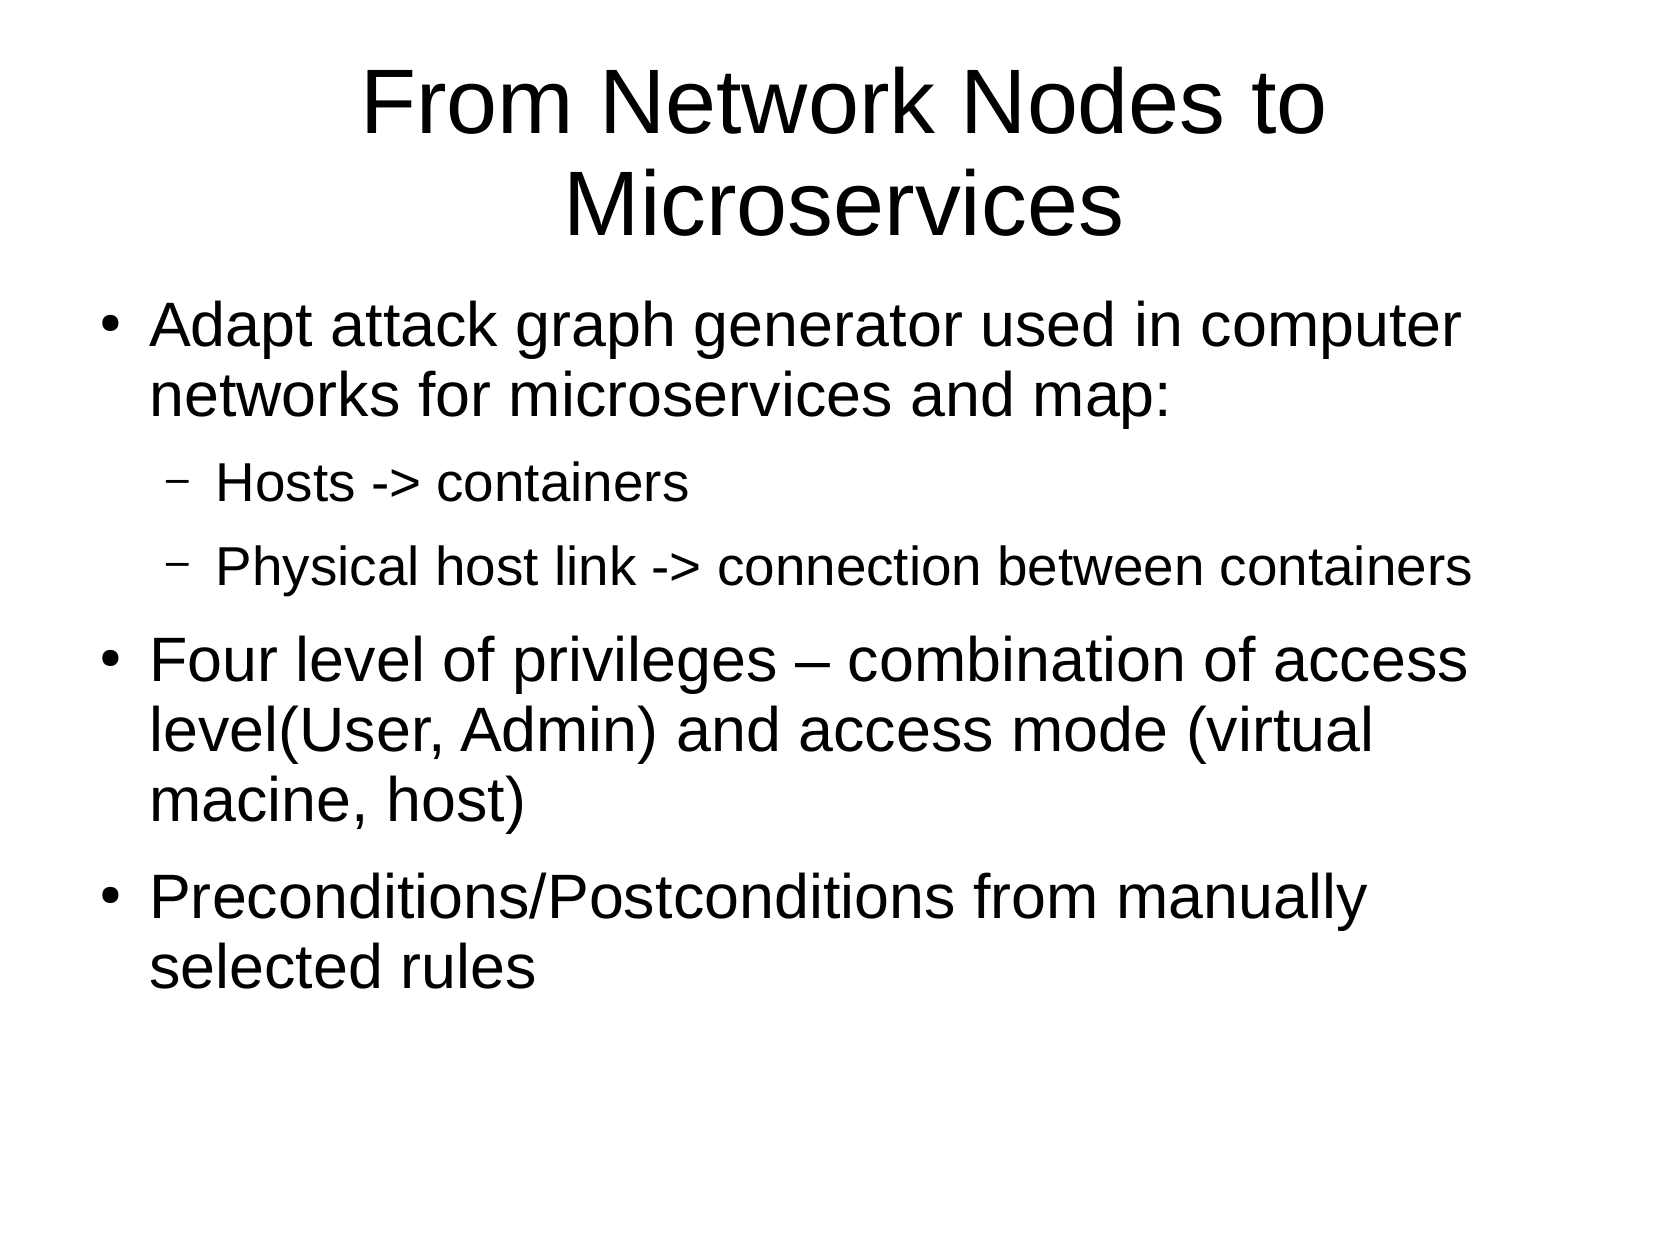

# From Network Nodes to Microservices
Adapt attack graph generator used in computer networks for microservices and map:
Hosts -> containers
Physical host link -> connection between containers
Four level of privileges – combination of access level(User, Admin) and access mode (virtual macine, host)
Preconditions/Postconditions from manually selected rules